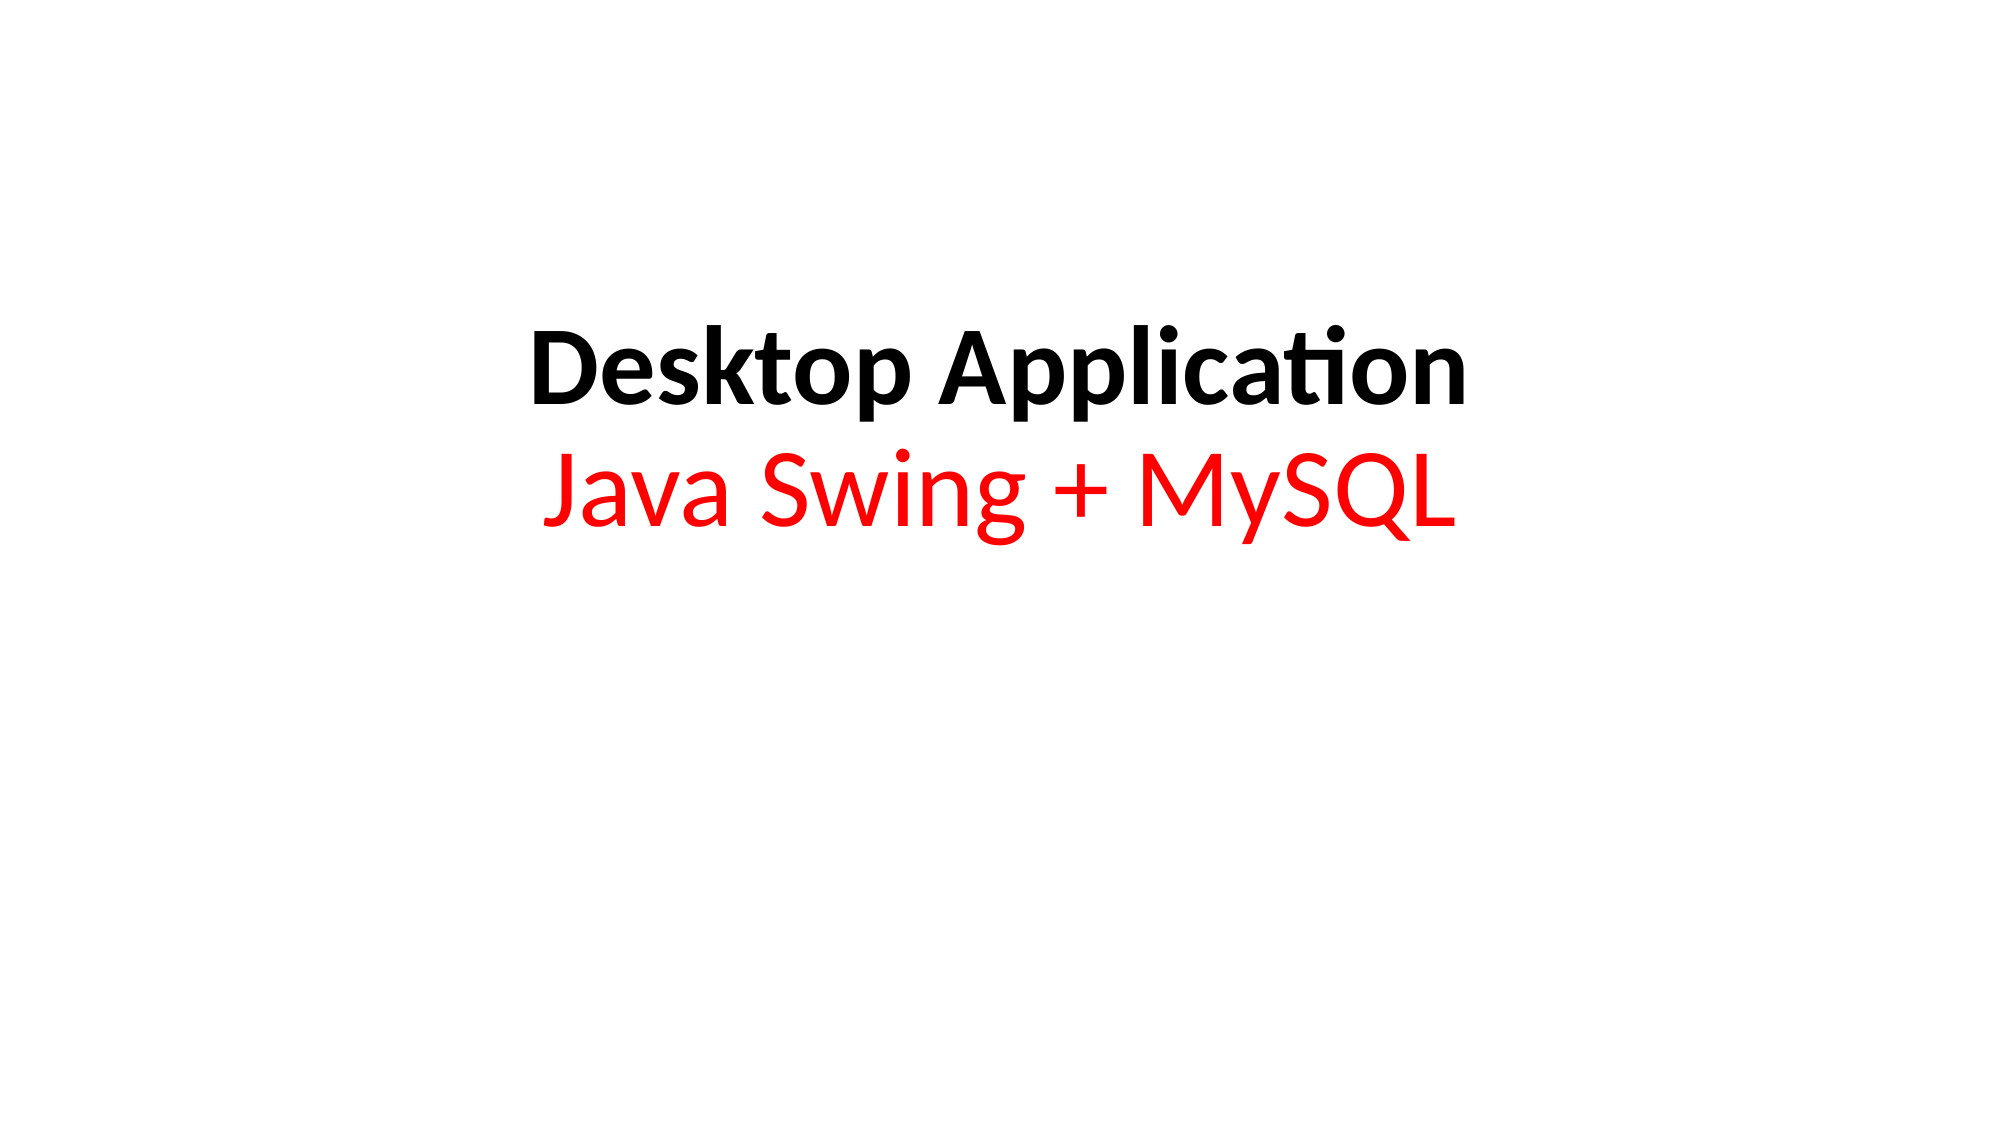

# Desktop Application Java Swing + MySQL